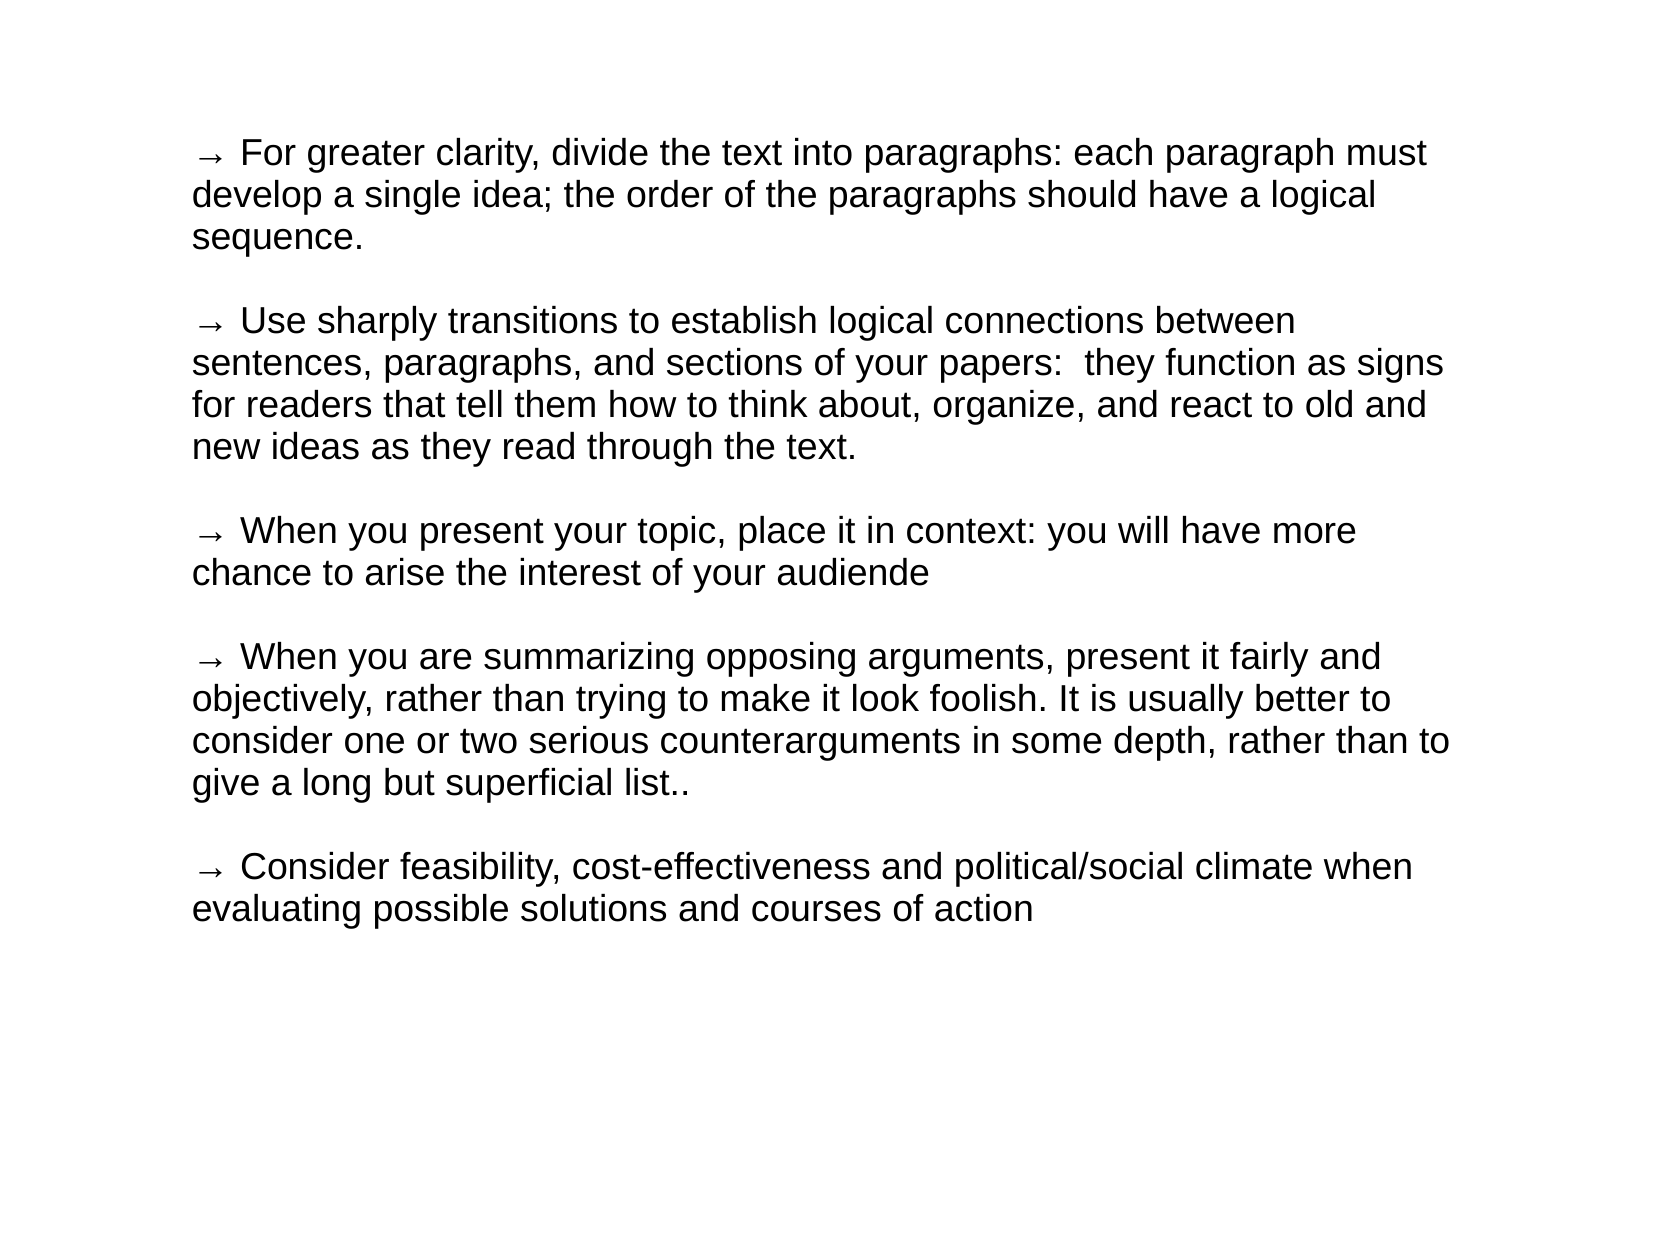

→ For greater clarity, divide the text into paragraphs: each paragraph must develop a single idea; the order of the paragraphs should have a logical sequence.
→ Use sharply transitions to establish logical connections between sentences, paragraphs, and sections of your papers: they function as signs for readers that tell them how to think about, organize, and react to old and new ideas as they read through the text.
→ When you present your topic, place it in context: you will have more chance to arise the interest of your audiende
→ When you are summarizing opposing arguments, present it fairly and objectively, rather than trying to make it look foolish. It is usually better to consider one or two serious counterarguments in some depth, rather than to give a long but superficial list..
→ Consider feasibility, cost-effectiveness and political/social climate when evaluating possible solutions and courses of action